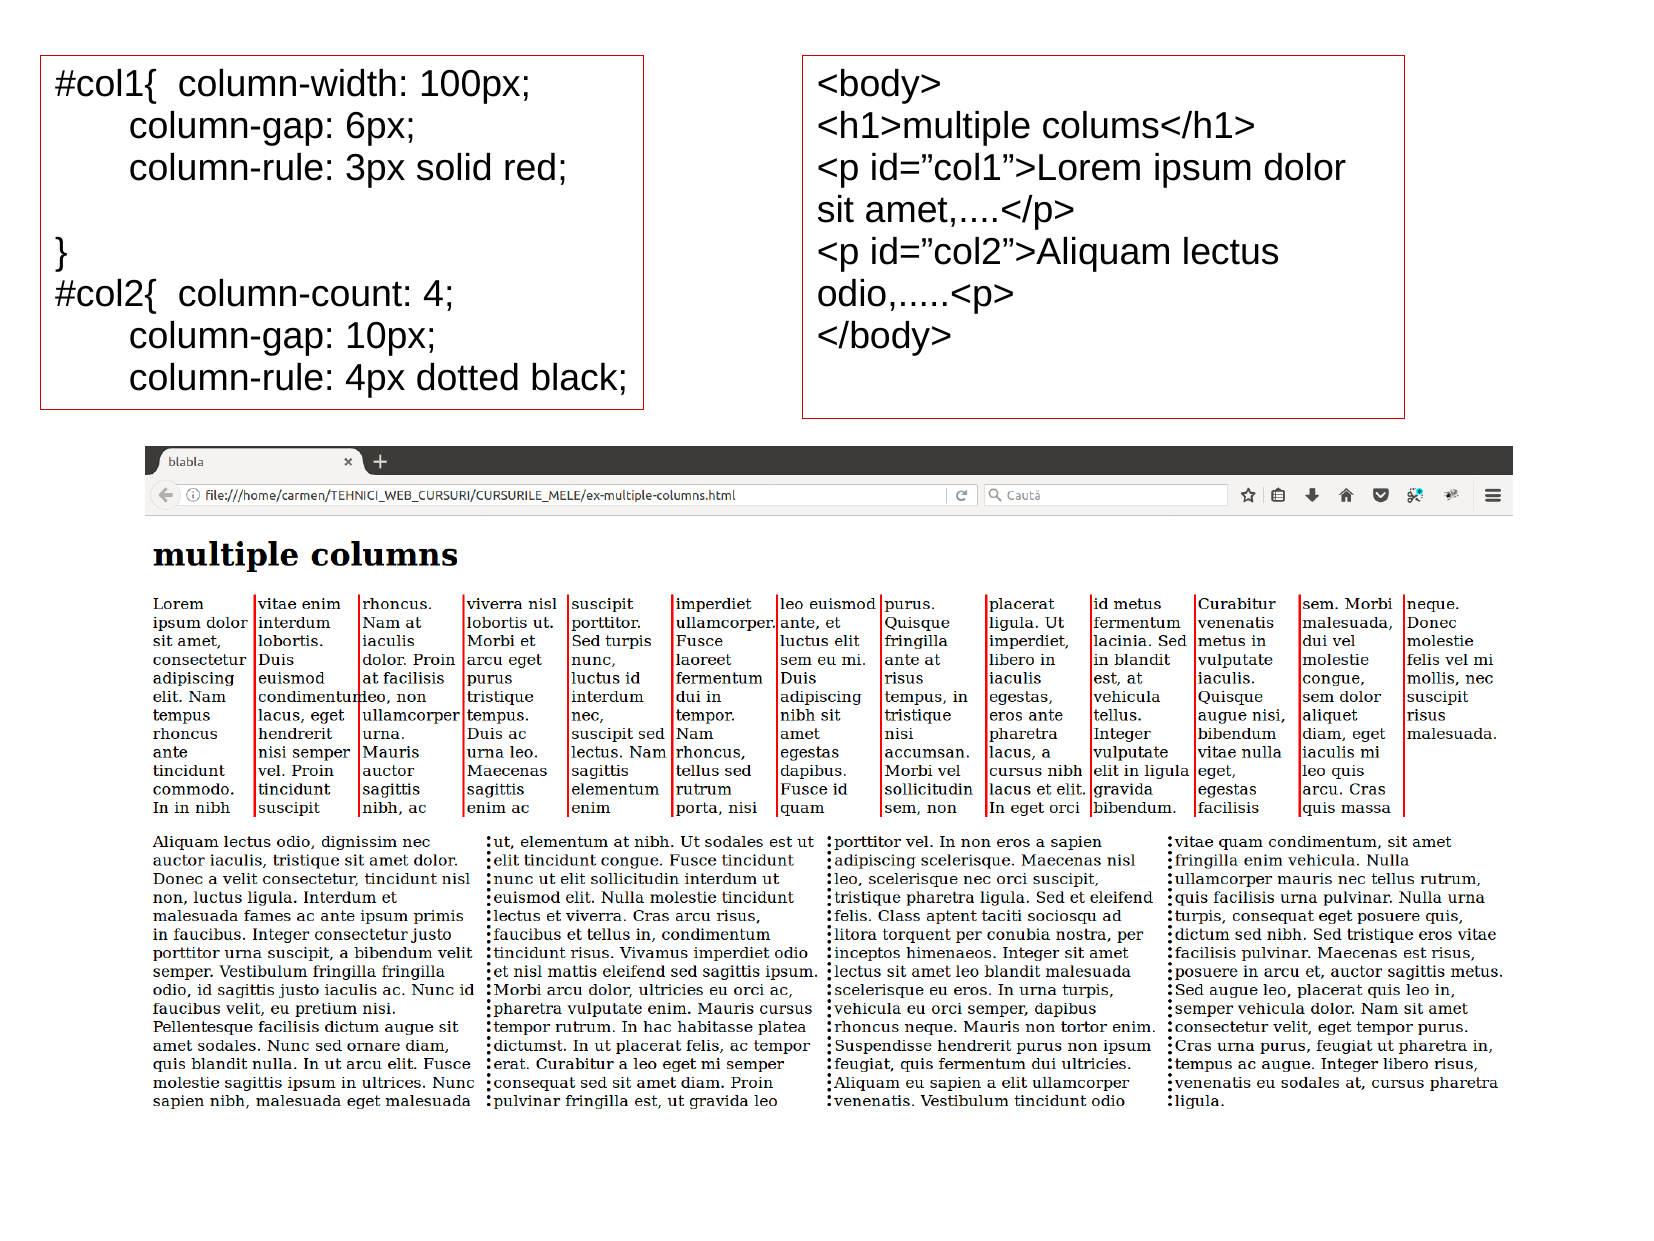

#col1{ column-width: 100px;
	column-gap: 6px;
	column-rule: 3px solid red;
}
#col2{ column-count: 4;
	column-gap: 10px;
	column-rule: 4px dotted black;
<body>
<h1>multiple colums</h1>
<p id=”col1”>Lorem ipsum dolor sit amet,....</p>
<p id=”col2”>Aliquam lectus odio,.....<p>
</body>